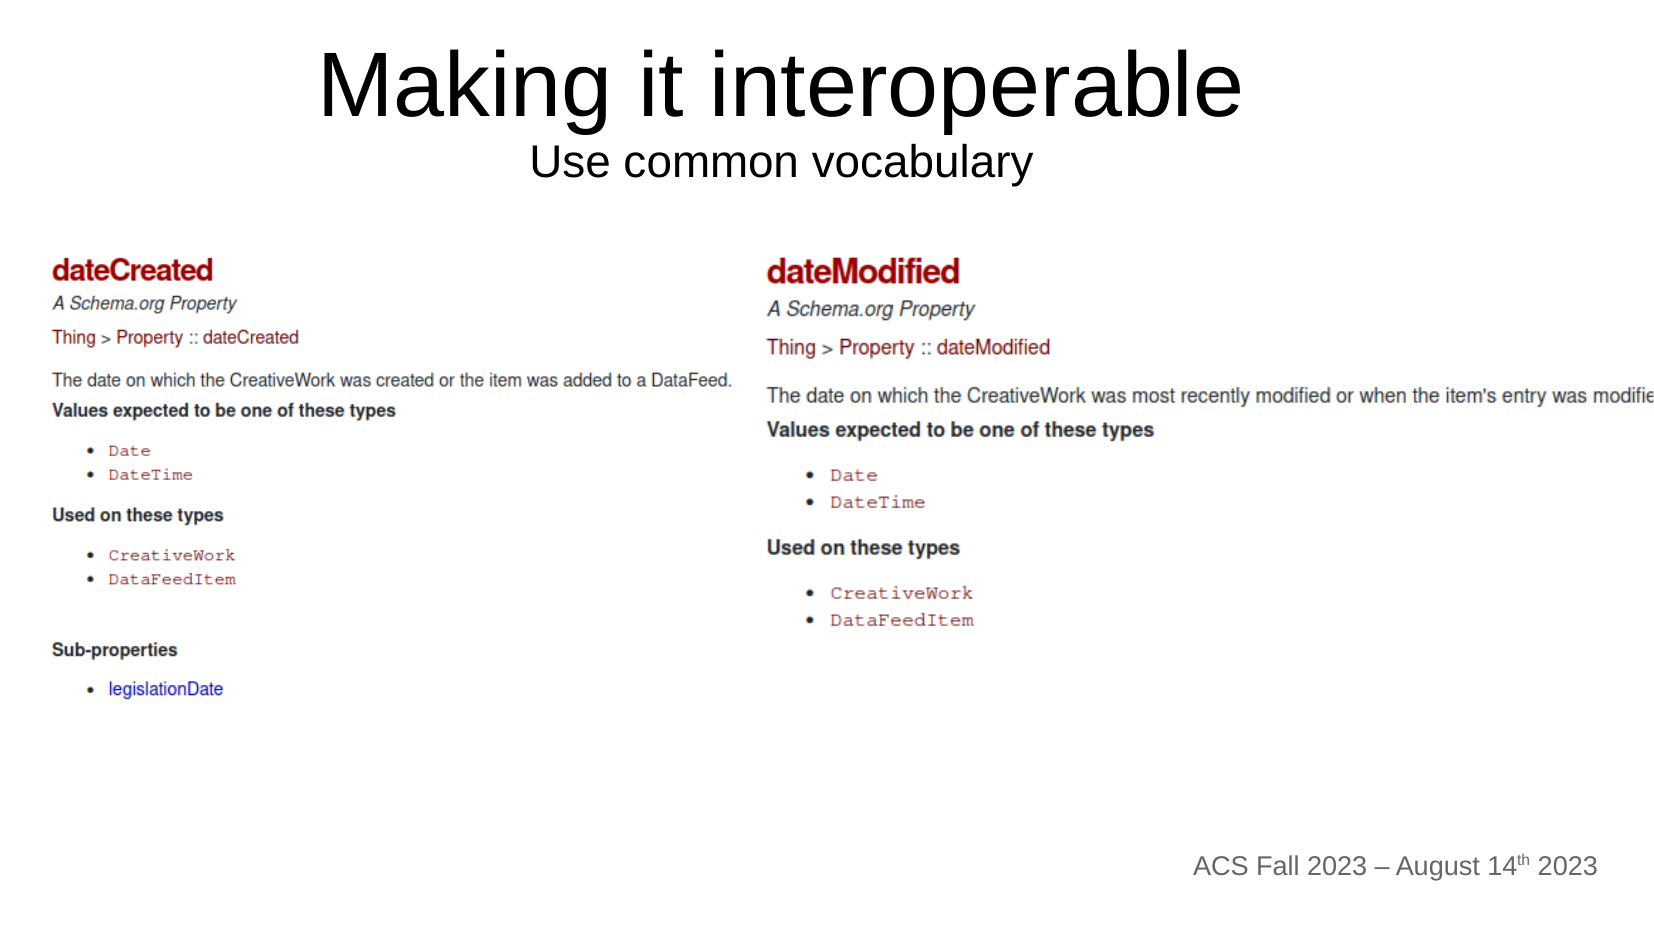

# Making it interoperable Use common vocabulary
ACS Fall 2023 – August 14th 2023